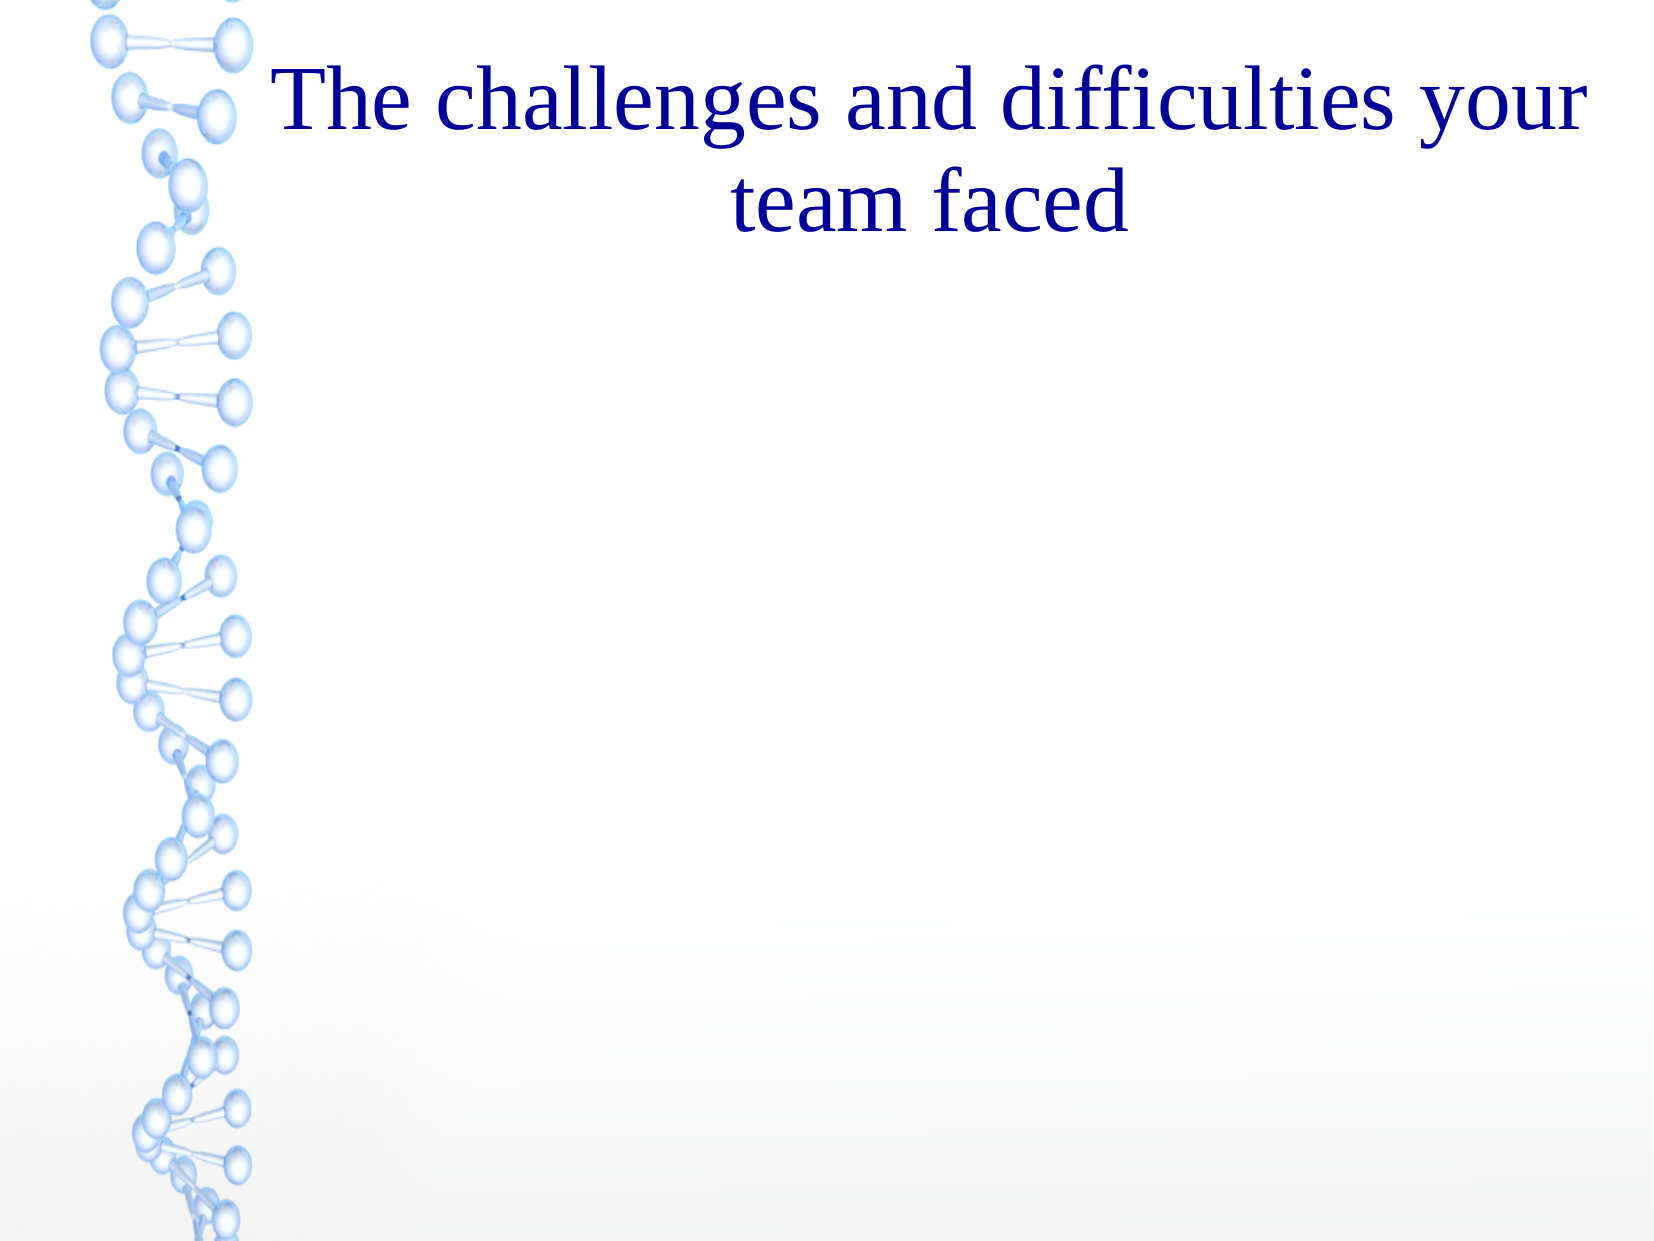

# The challenges and difficulties your team faced